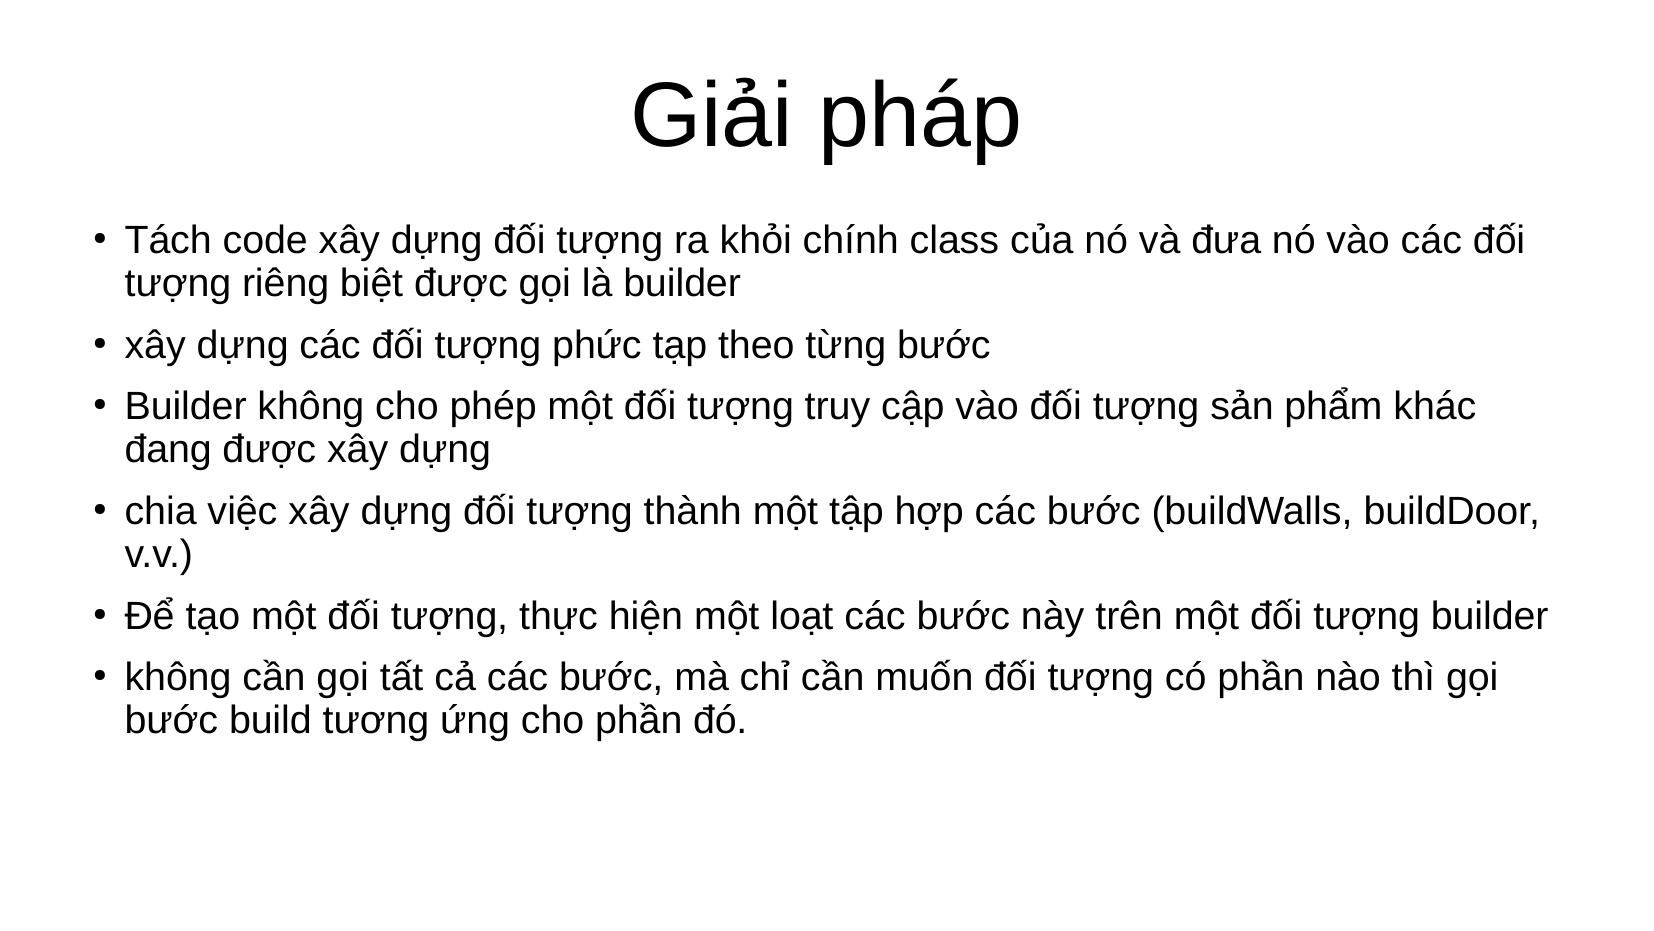

# Giải pháp
Tách code xây dựng đối tượng ra khỏi chính class của nó và đưa nó vào các đối tượng riêng biệt được gọi là builder
xây dựng các đối tượng phức tạp theo từng bước
Builder không cho phép một đối tượng truy cập vào đối tượng sản phẩm khác đang được xây dựng
chia việc xây dựng đối tượng thành một tập hợp các bước (buildWalls, buildDoor, v.v.)
Để tạo một đối tượng, thực hiện một loạt các bước này trên một đối tượng builder
không cần gọi tất cả các bước, mà chỉ cần muốn đối tượng có phần nào thì gọi bước build tương ứng cho phần đó.